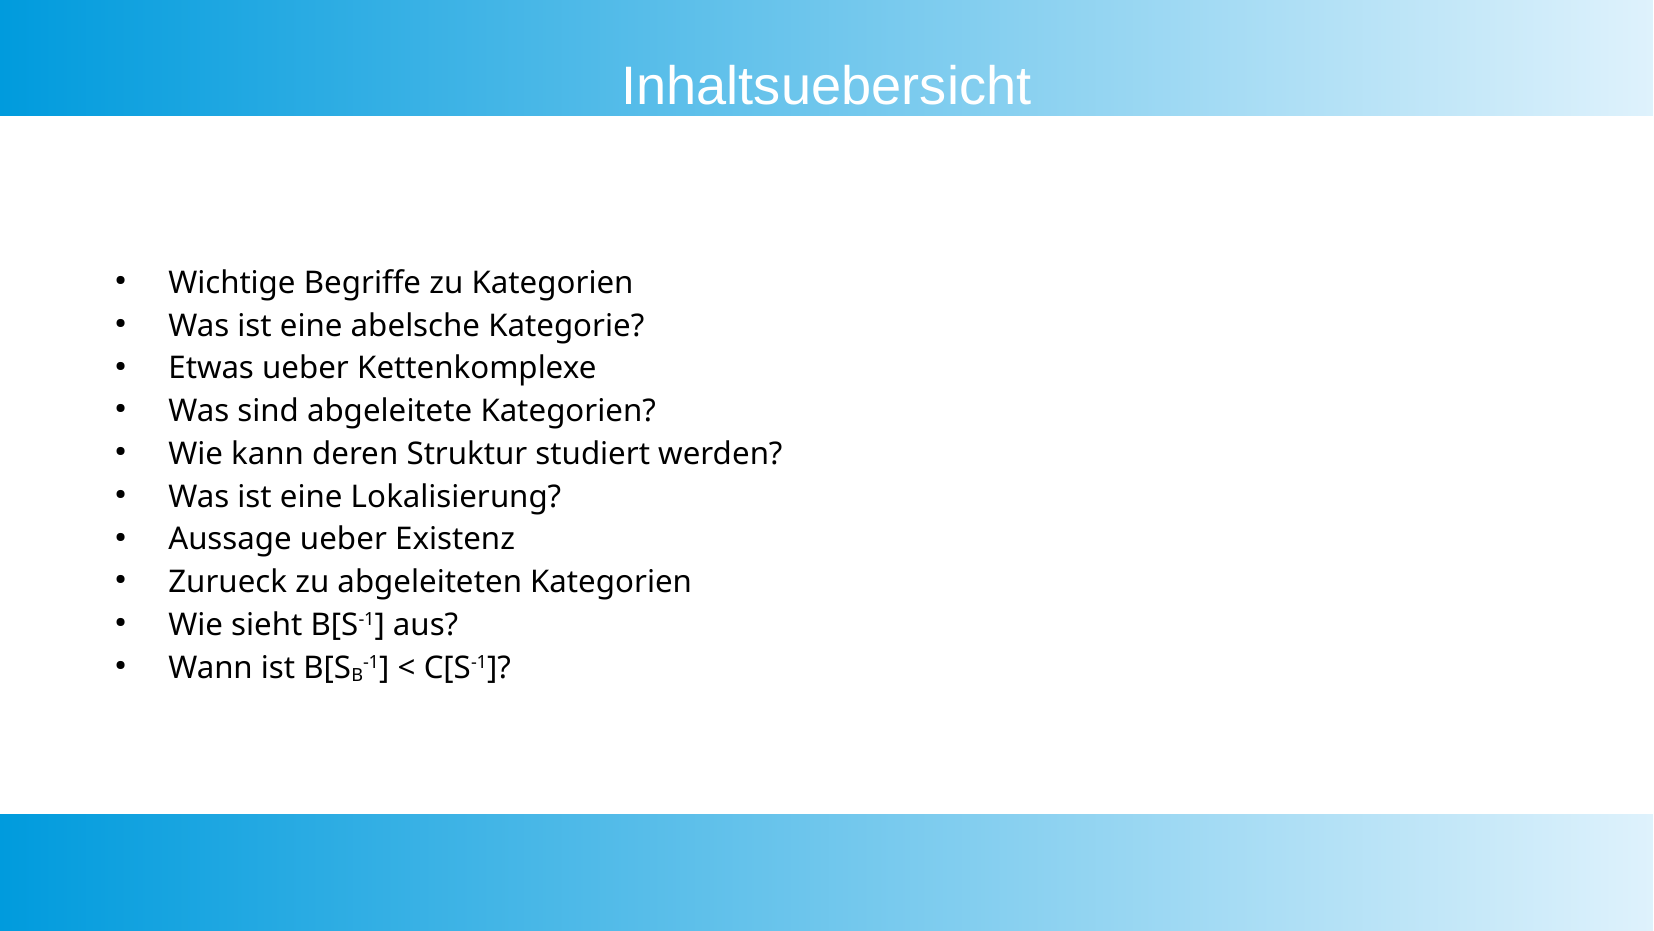

# Inhaltsuebersicht
Wichtige Begriffe zu Kategorien
Was ist eine abelsche Kategorie?
Etwas ueber Kettenkomplexe
Was sind abgeleitete Kategorien?
Wie kann deren Struktur studiert werden?
Was ist eine Lokalisierung?
Aussage ueber Existenz
Zurueck zu abgeleiteten Kategorien
Wie sieht B[S-1] aus?
Wann ist B[SB-1] < C[S-1]?